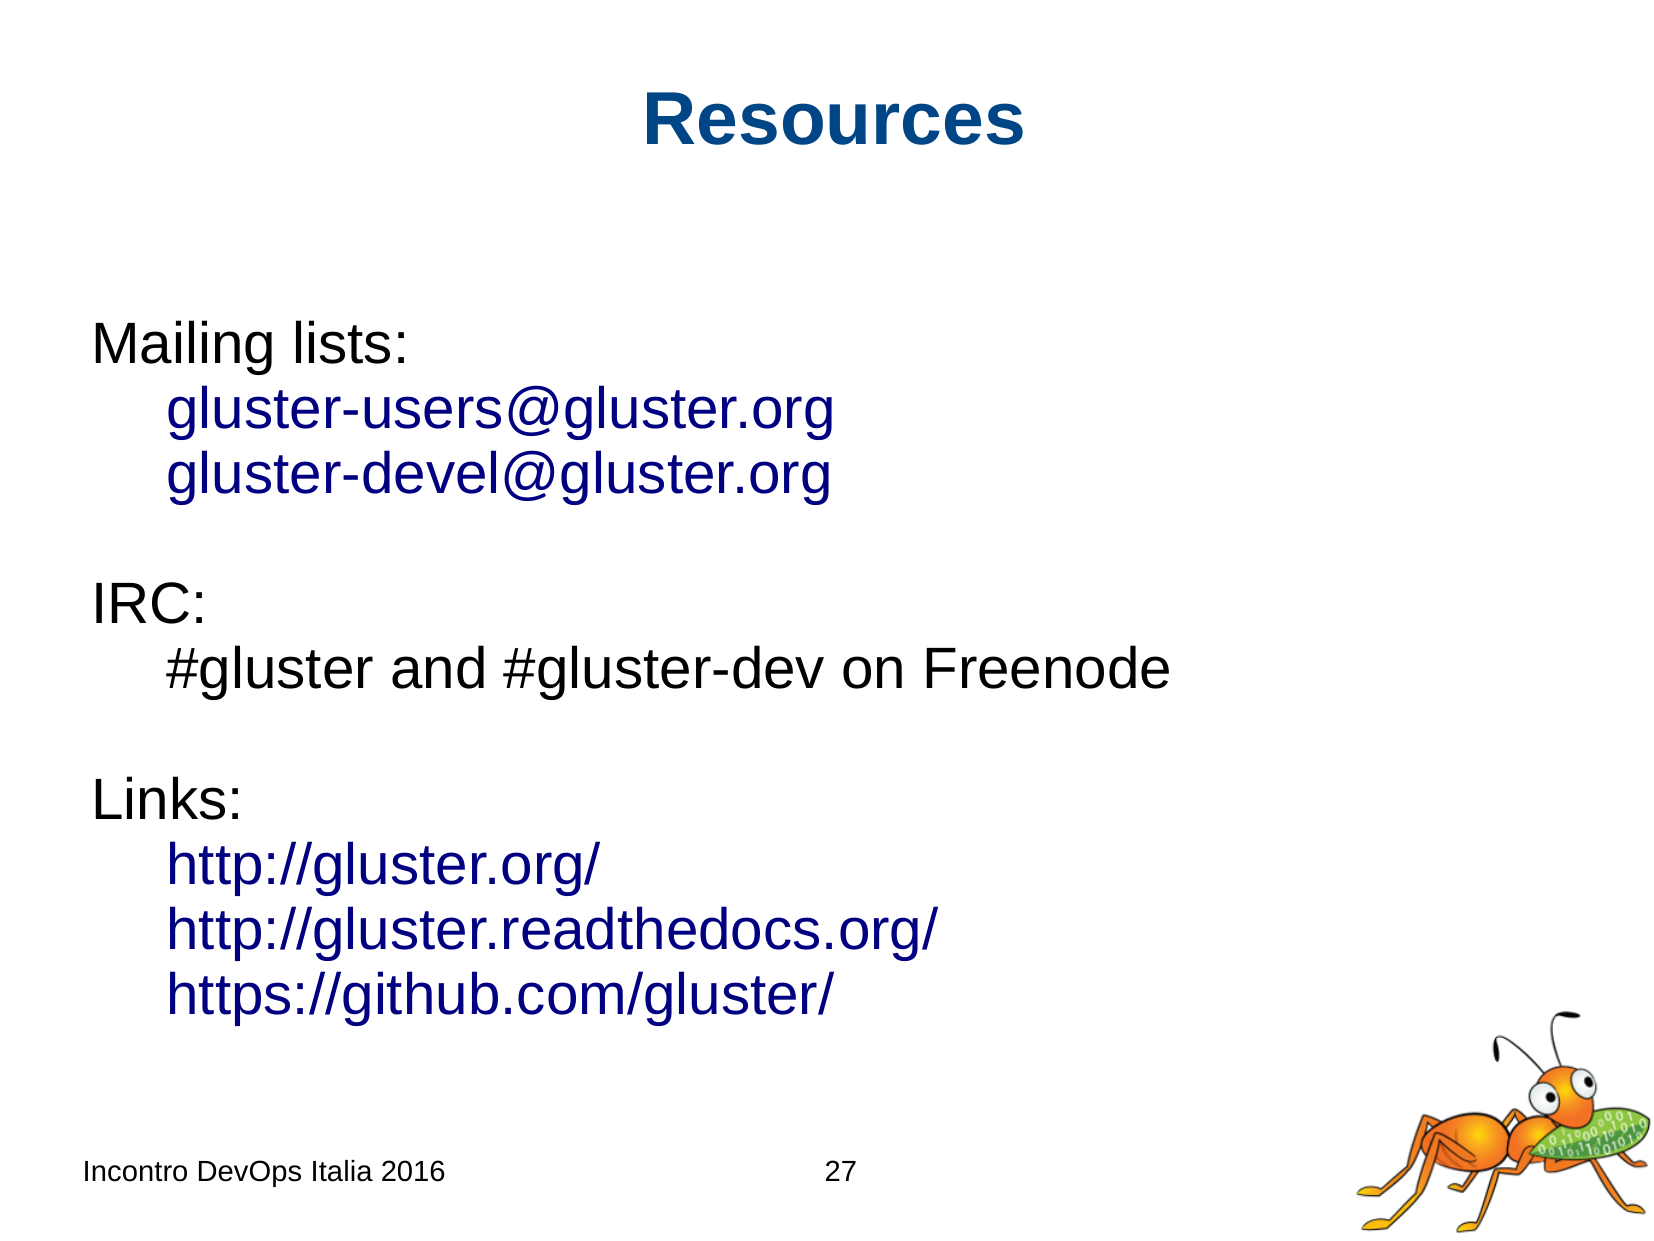

# Resources
Mailing lists:
	gluster-users@gluster.org
	gluster-devel@gluster.org
IRC:
	#gluster and #gluster-dev on Freenode
Links:
	http://gluster.org/
	http://gluster.readthedocs.org/
	https://github.com/gluster/
FOSDEM, 31 January 2015
27